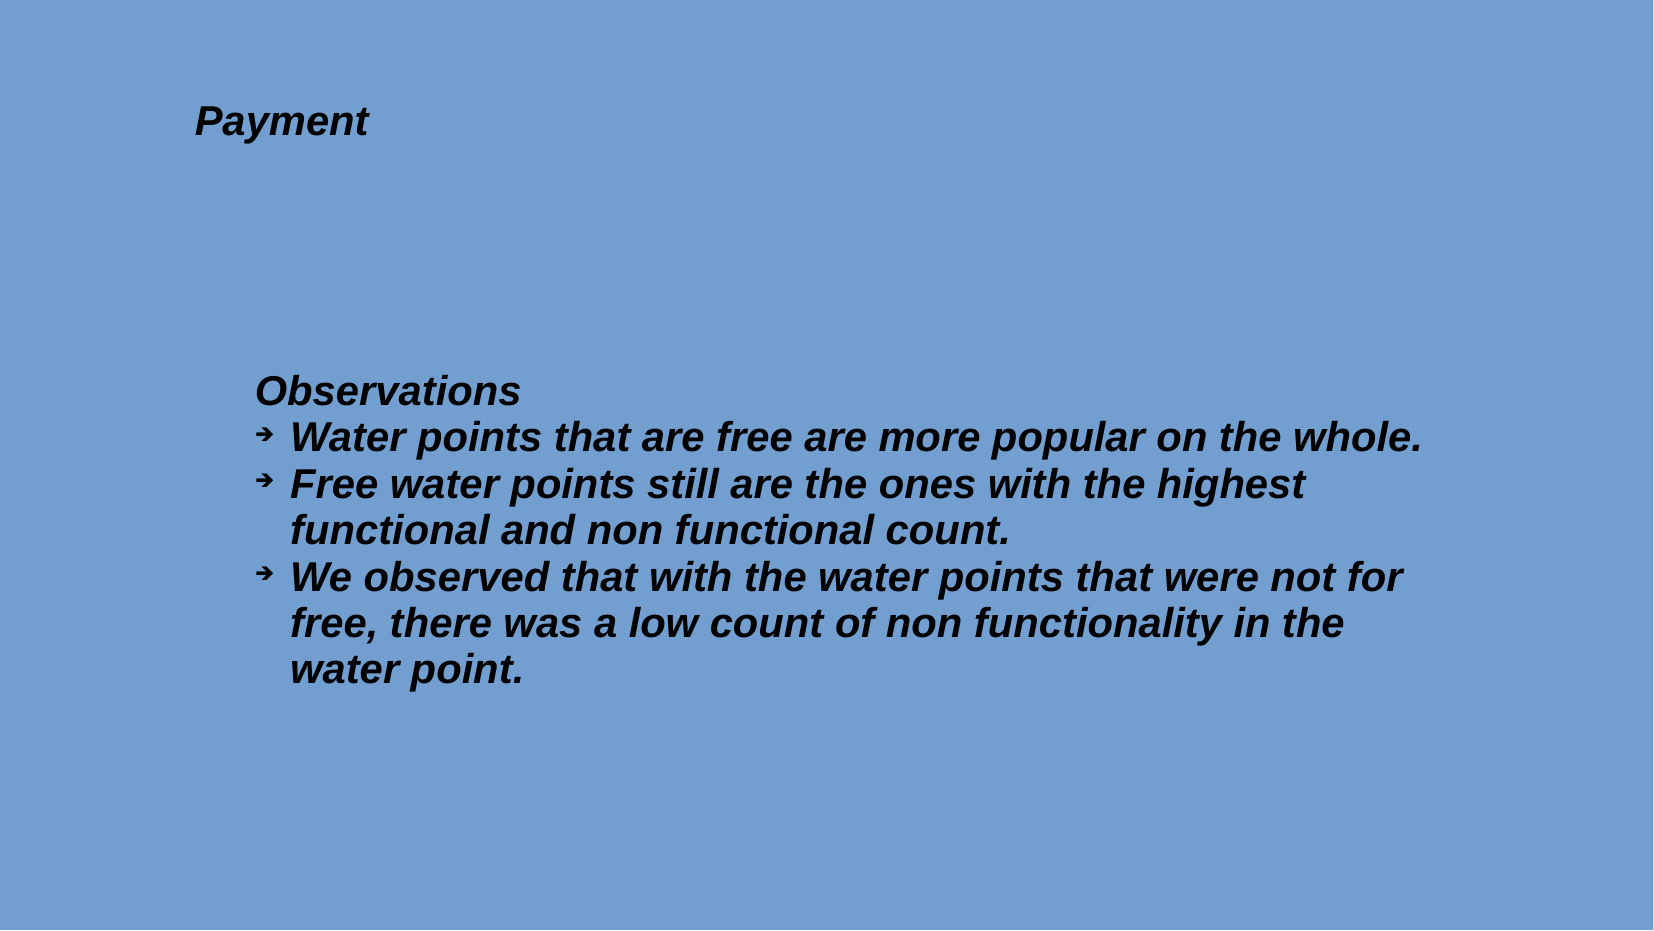

Payment
Observations
Water points that are free are more popular on the whole.
Free water points still are the ones with the highest functional and non functional count.
We observed that with the water points that were not for free, there was a low count of non functionality in the water point.